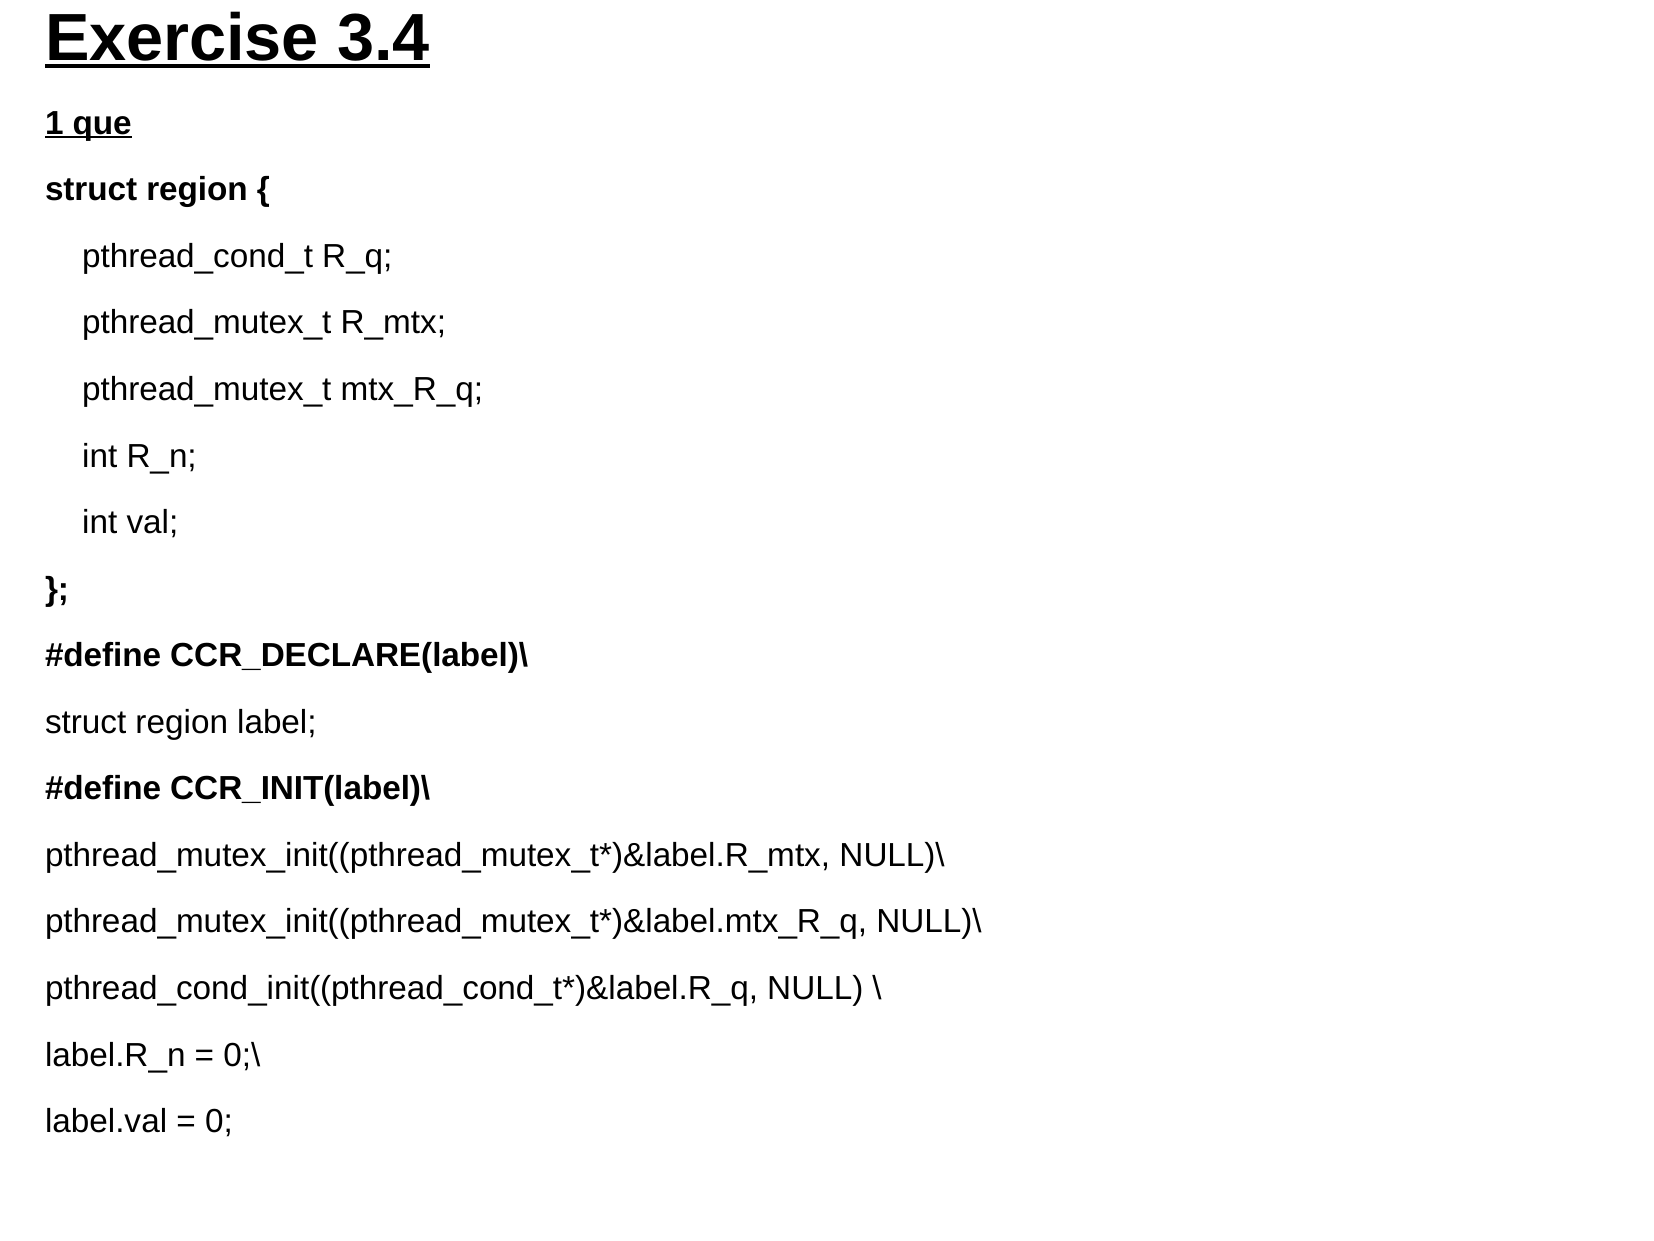

# Exercise 3.4
1 que
struct region {
 pthread_cond_t R_q;
 pthread_mutex_t R_mtx;
 pthread_mutex_t mtx_R_q;
 int R_n;
 int val;
};
#define CCR_DECLARE(label)\
struct region label;
#define CCR_INIT(label)\
pthread_mutex_init((pthread_mutex_t*)&label.R_mtx, NULL)\
pthread_mutex_init((pthread_mutex_t*)&label.mtx_R_q, NULL)\
pthread_cond_init((pthread_cond_t*)&label.R_q, NULL) \
label.R_n = 0;\
label.val = 0;